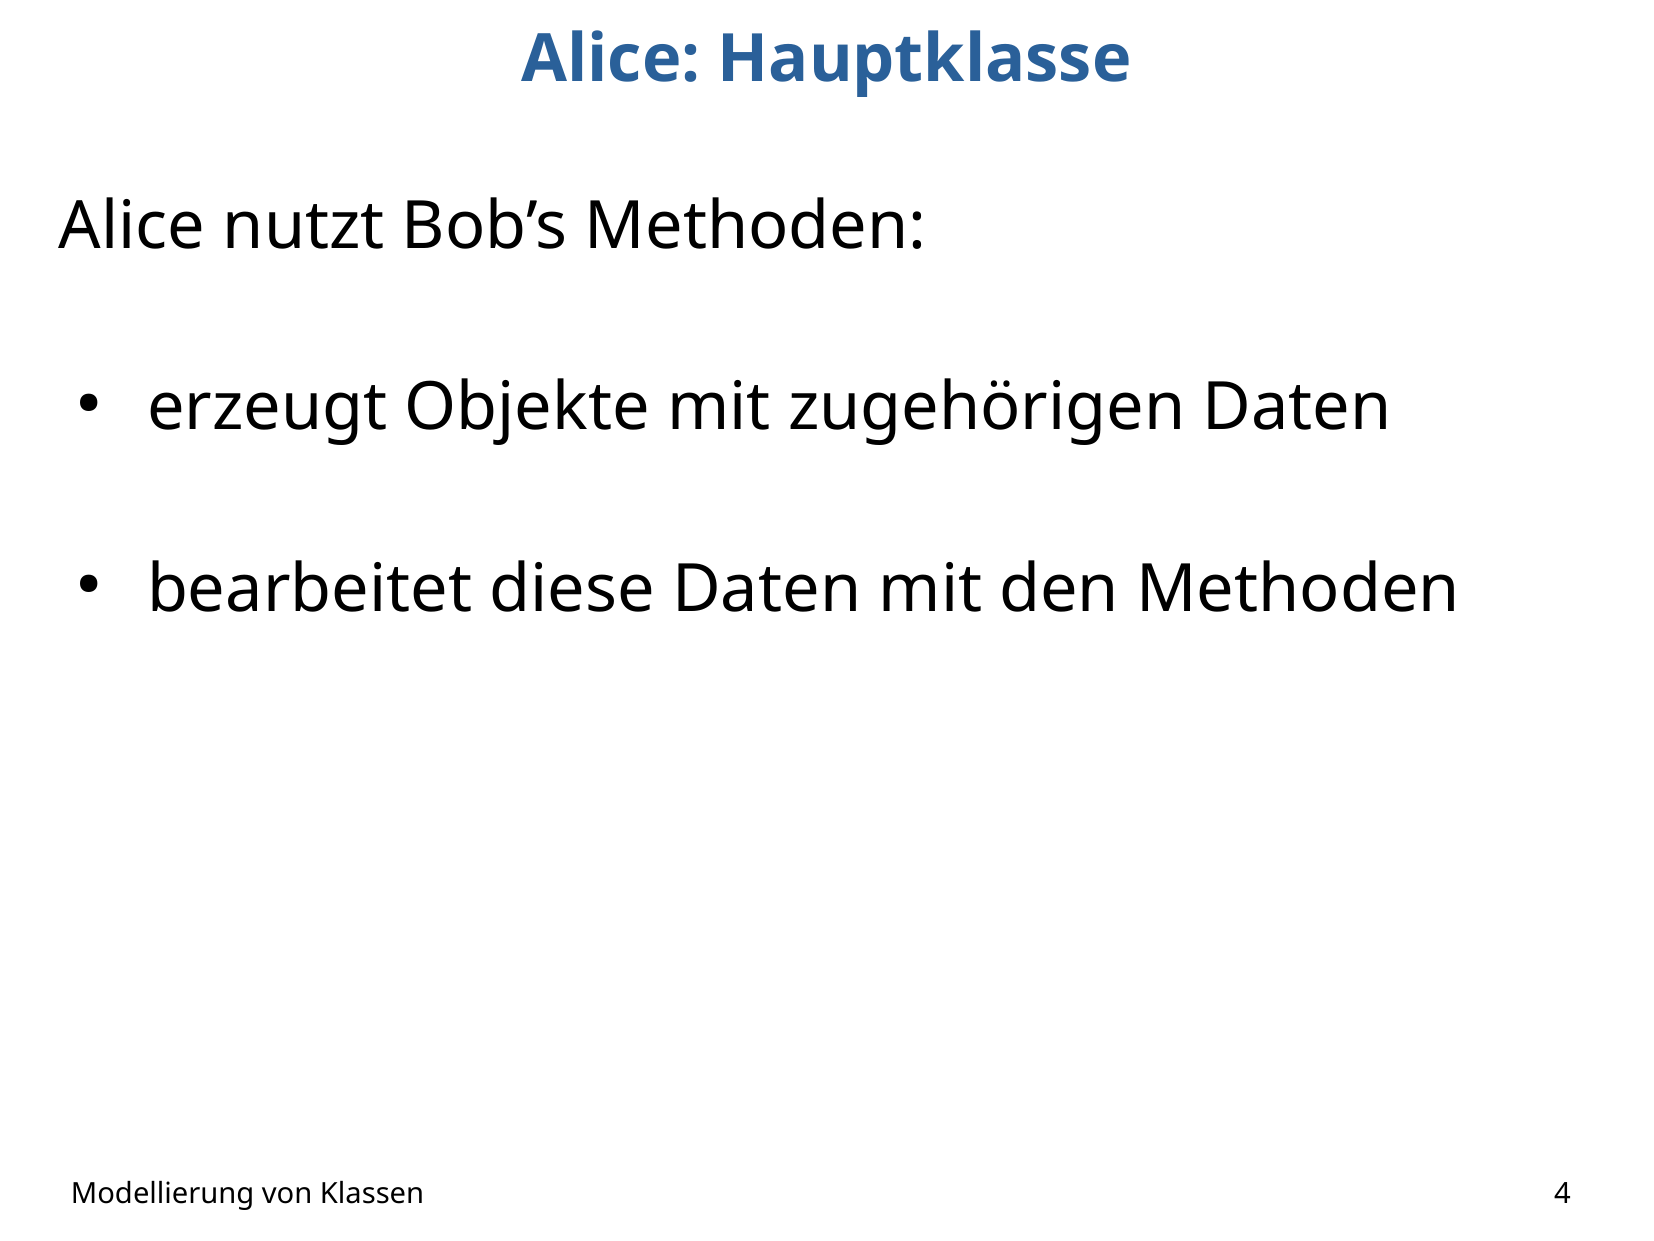

# Alice: Hauptklasse
Alice nutzt Bob’s Methoden:
 erzeugt Objekte mit zugehörigen Daten
 bearbeitet diese Daten mit den Methoden
Modellierung von Klassen
4